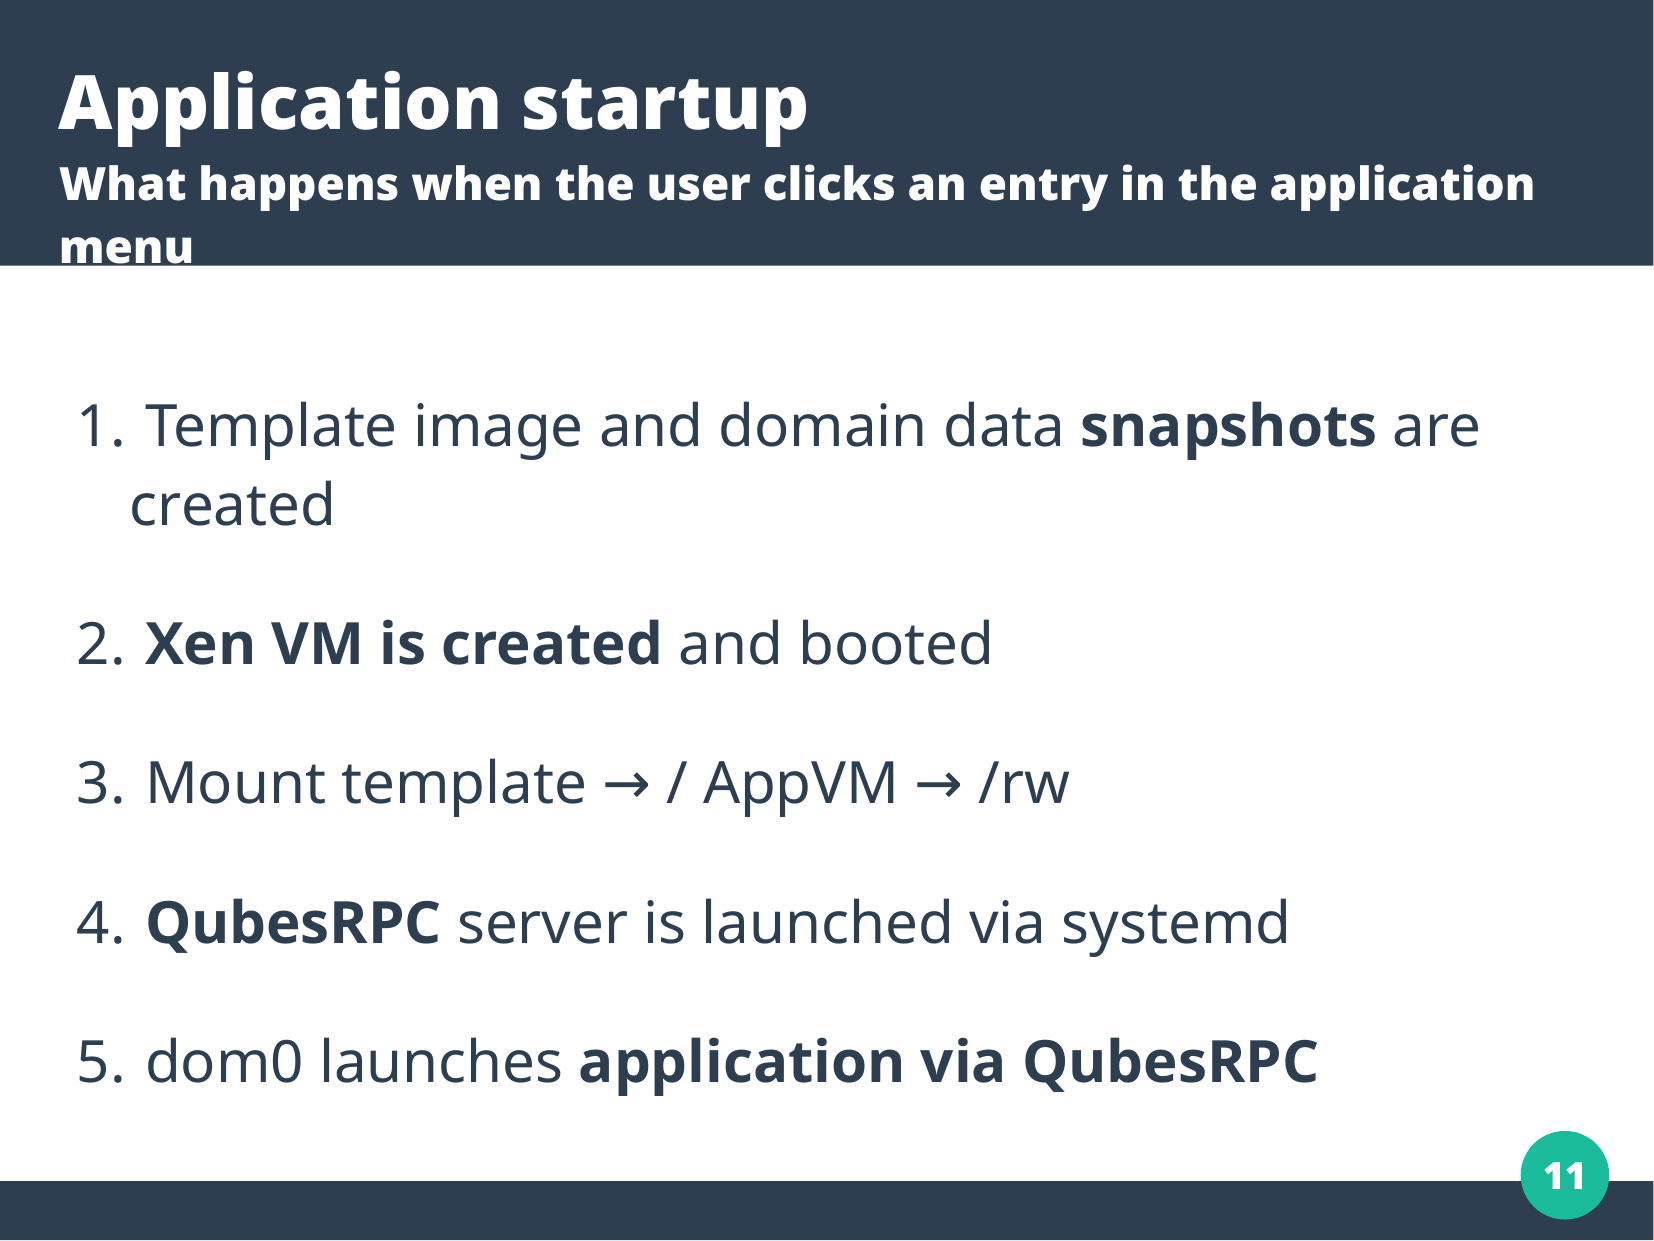

# Application startup What happens when the user clicks an entry in the application menu
 Template image and domain data snapshots are created
 Xen VM is created and booted
 Mount template → / AppVM → /rw
 QubesRPC server is launched via systemd
 dom0 launches application via QubesRPC
11